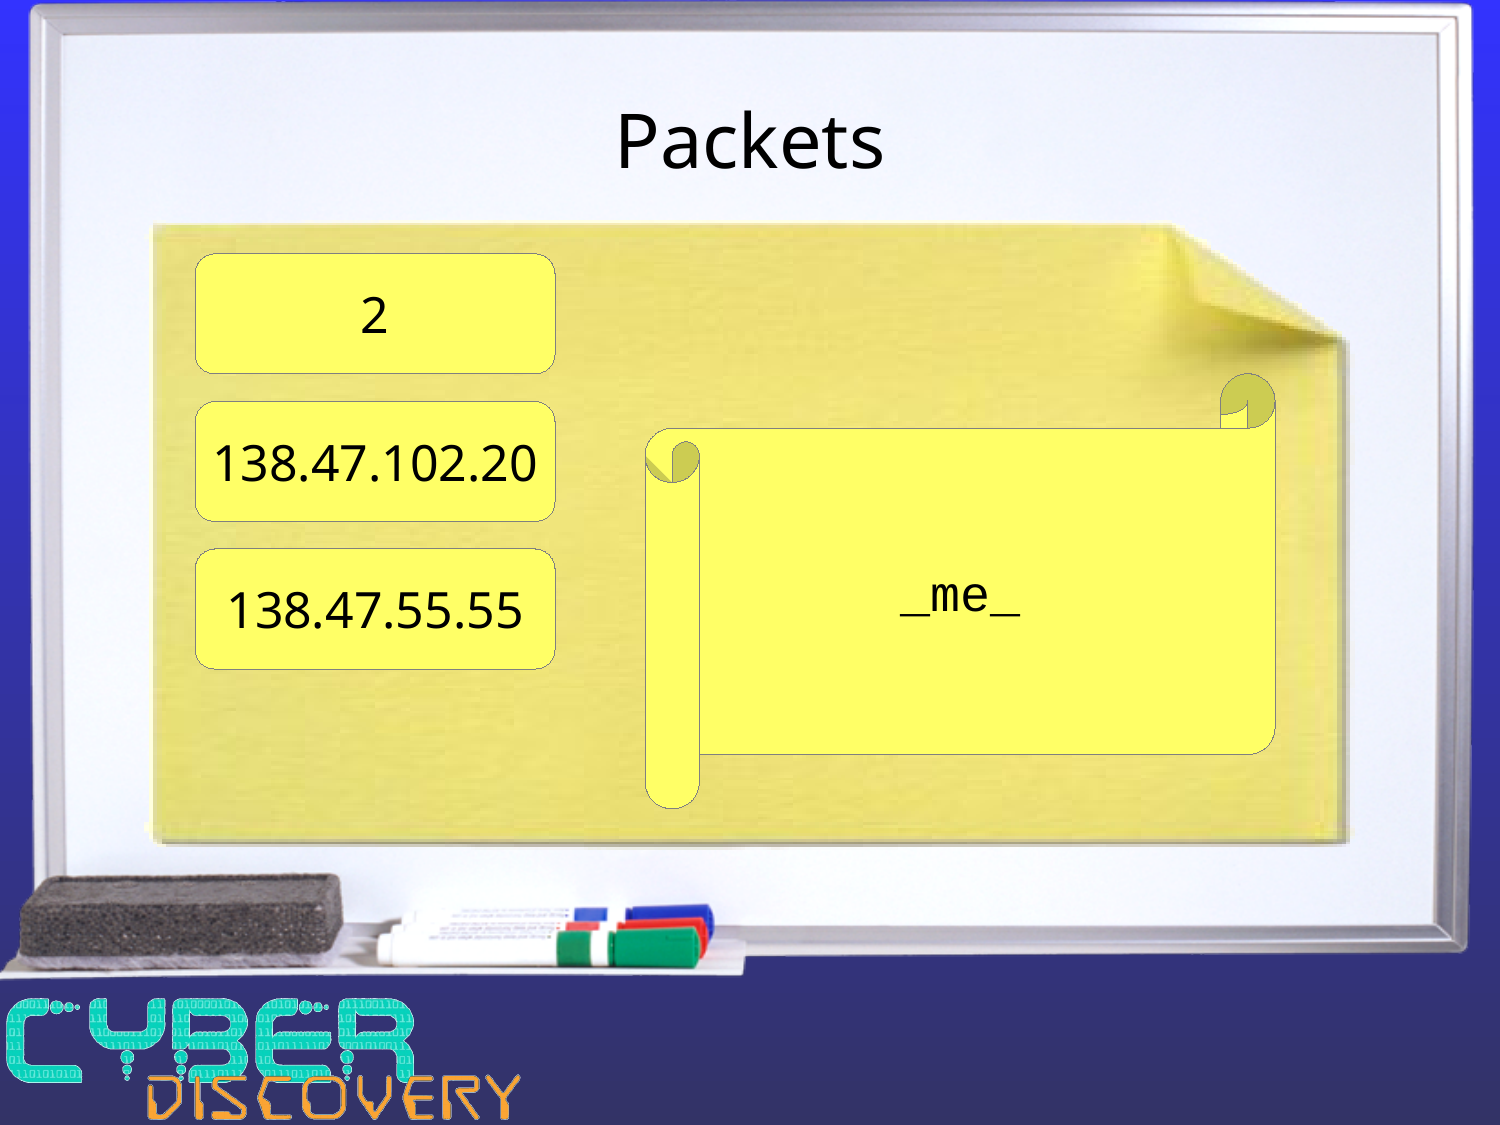

# Packets
1
2
Meet
_me_
138.47.102.20
138.47.55.55